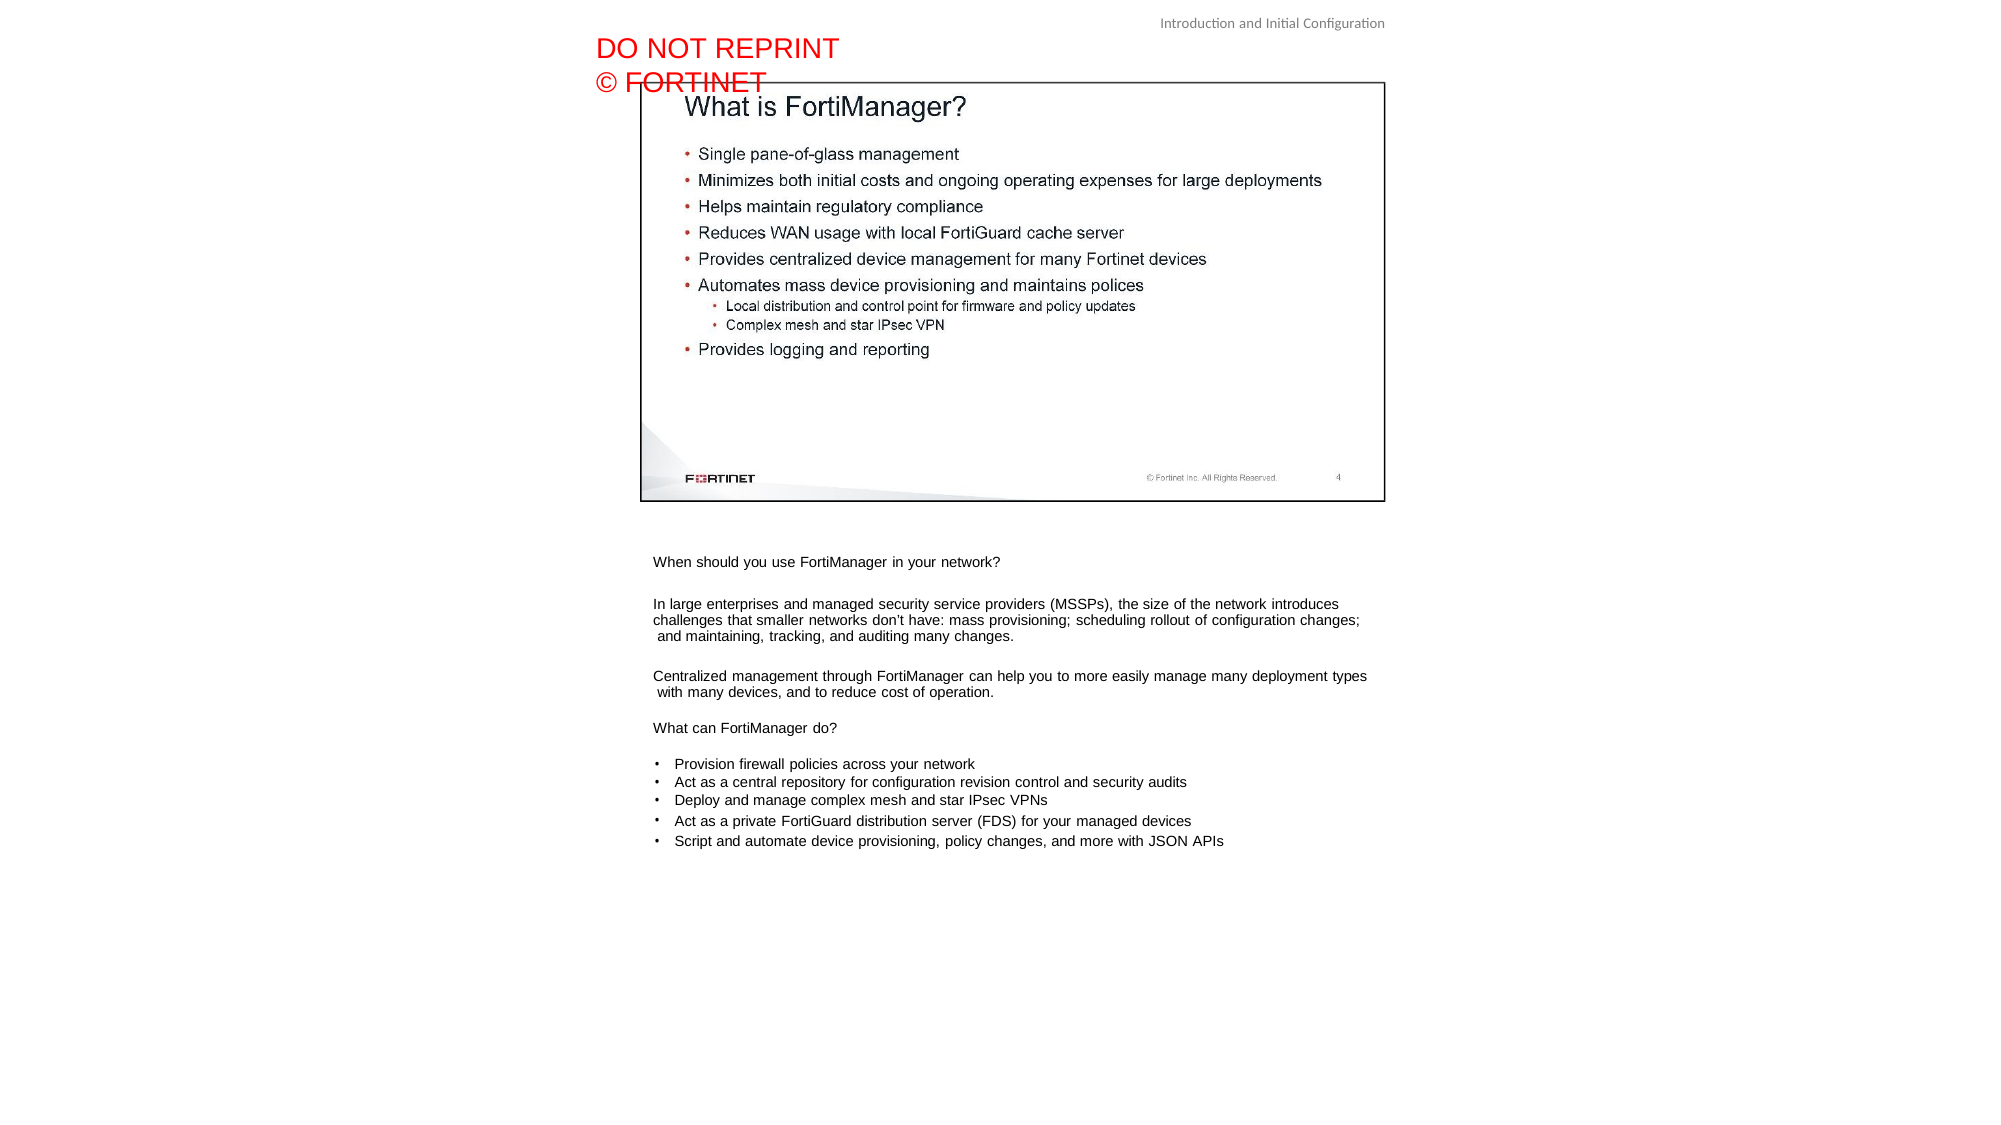

Introduction and Initial Configuration
DO NOT REPRINT
© FORTINET
When should you use FortiManager in your network?
In large enterprises and managed security service providers (MSSPs), the size of the network introduces challenges that smaller networks don’t have: mass provisioning; scheduling rollout of configuration changes; and maintaining, tracking, and auditing many changes.
Centralized management through FortiManager can help you to more easily manage many deployment types with many devices, and to reduce cost of operation.
What can FortiManager do?
Provision firewall policies across your network
Act as a central repository for configuration revision control and security audits
Deploy and manage complex mesh and star IPsec VPNs
Act as a private FortiGuard distribution server (FDS) for your managed devices
Script and automate device provisioning, policy changes, and more with JSON APIs
FortiManager 6.2 Study Guide
1